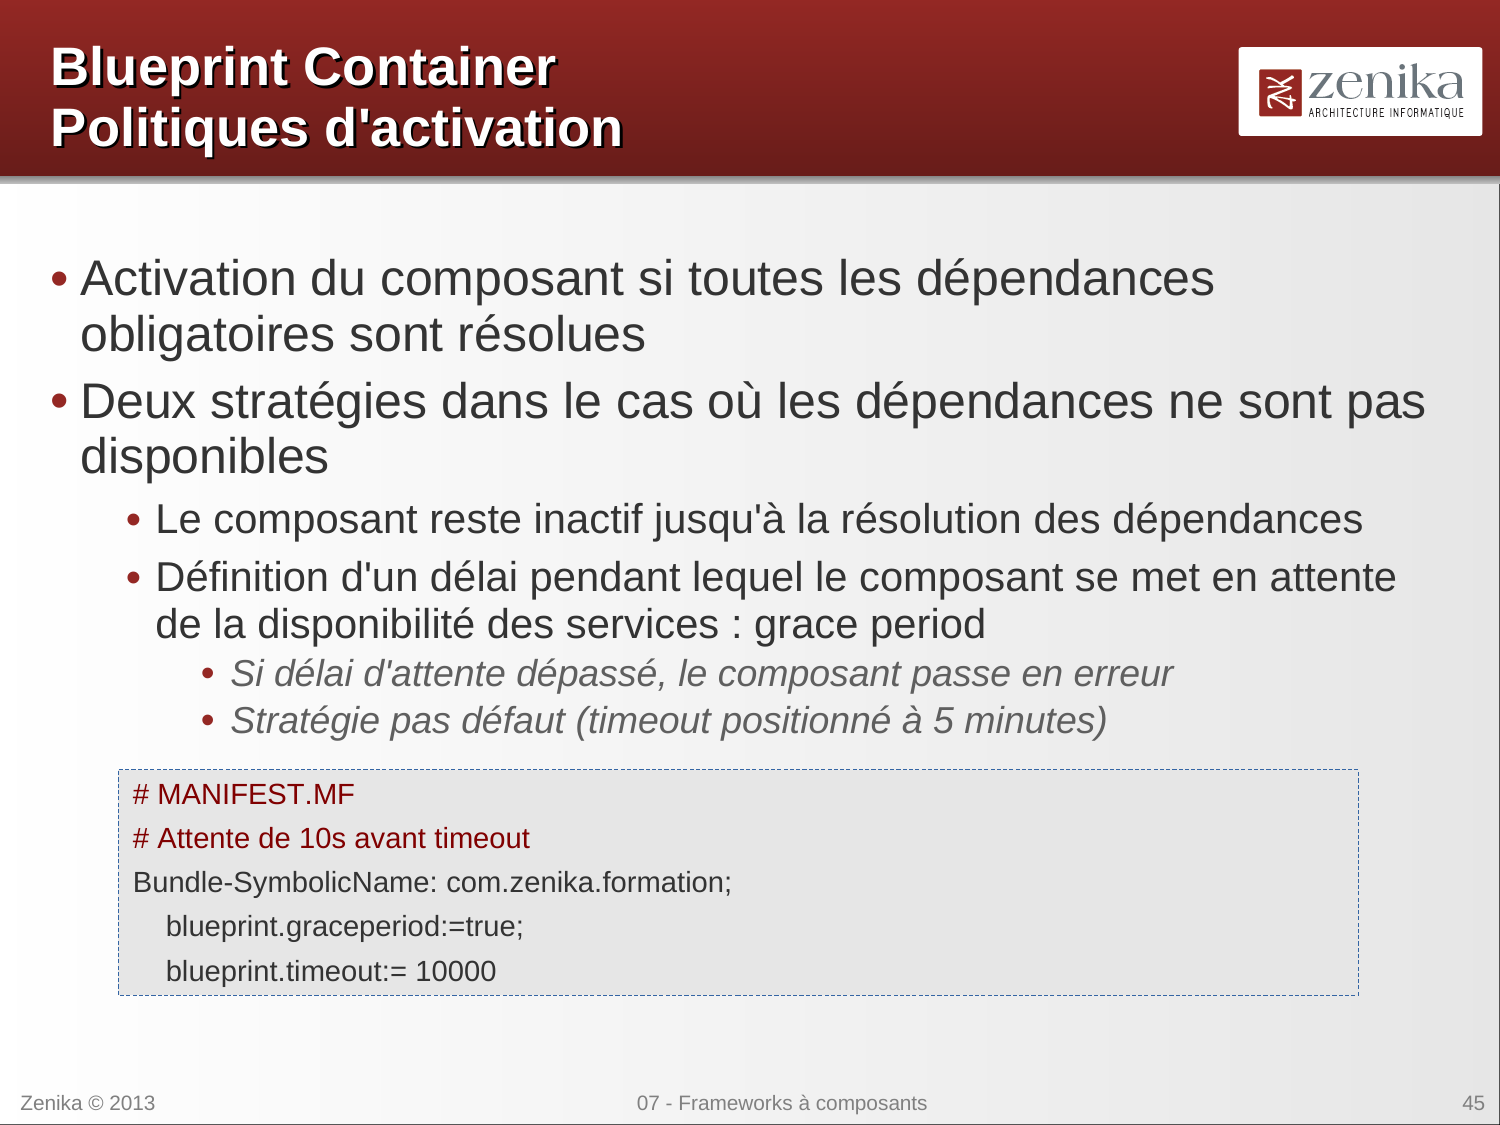

# Blueprint Container Politiques d'activation
Activation du composant si toutes les dépendances obligatoires sont résolues
Deux stratégies dans le cas où les dépendances ne sont pas disponibles
Le composant reste inactif jusqu'à la résolution des dépendances
Définition d'un délai pendant lequel le composant se met en attente de la disponibilité des services : grace period
Si délai d'attente dépassé, le composant passe en erreur
Stratégie pas défaut (timeout positionné à 5 minutes)
# MANIFEST.MF
# Attente de 10s avant timeout
Bundle-SymbolicName: com.zenika.formation;
 blueprint.graceperiod:=true;
 blueprint.timeout:= 10000